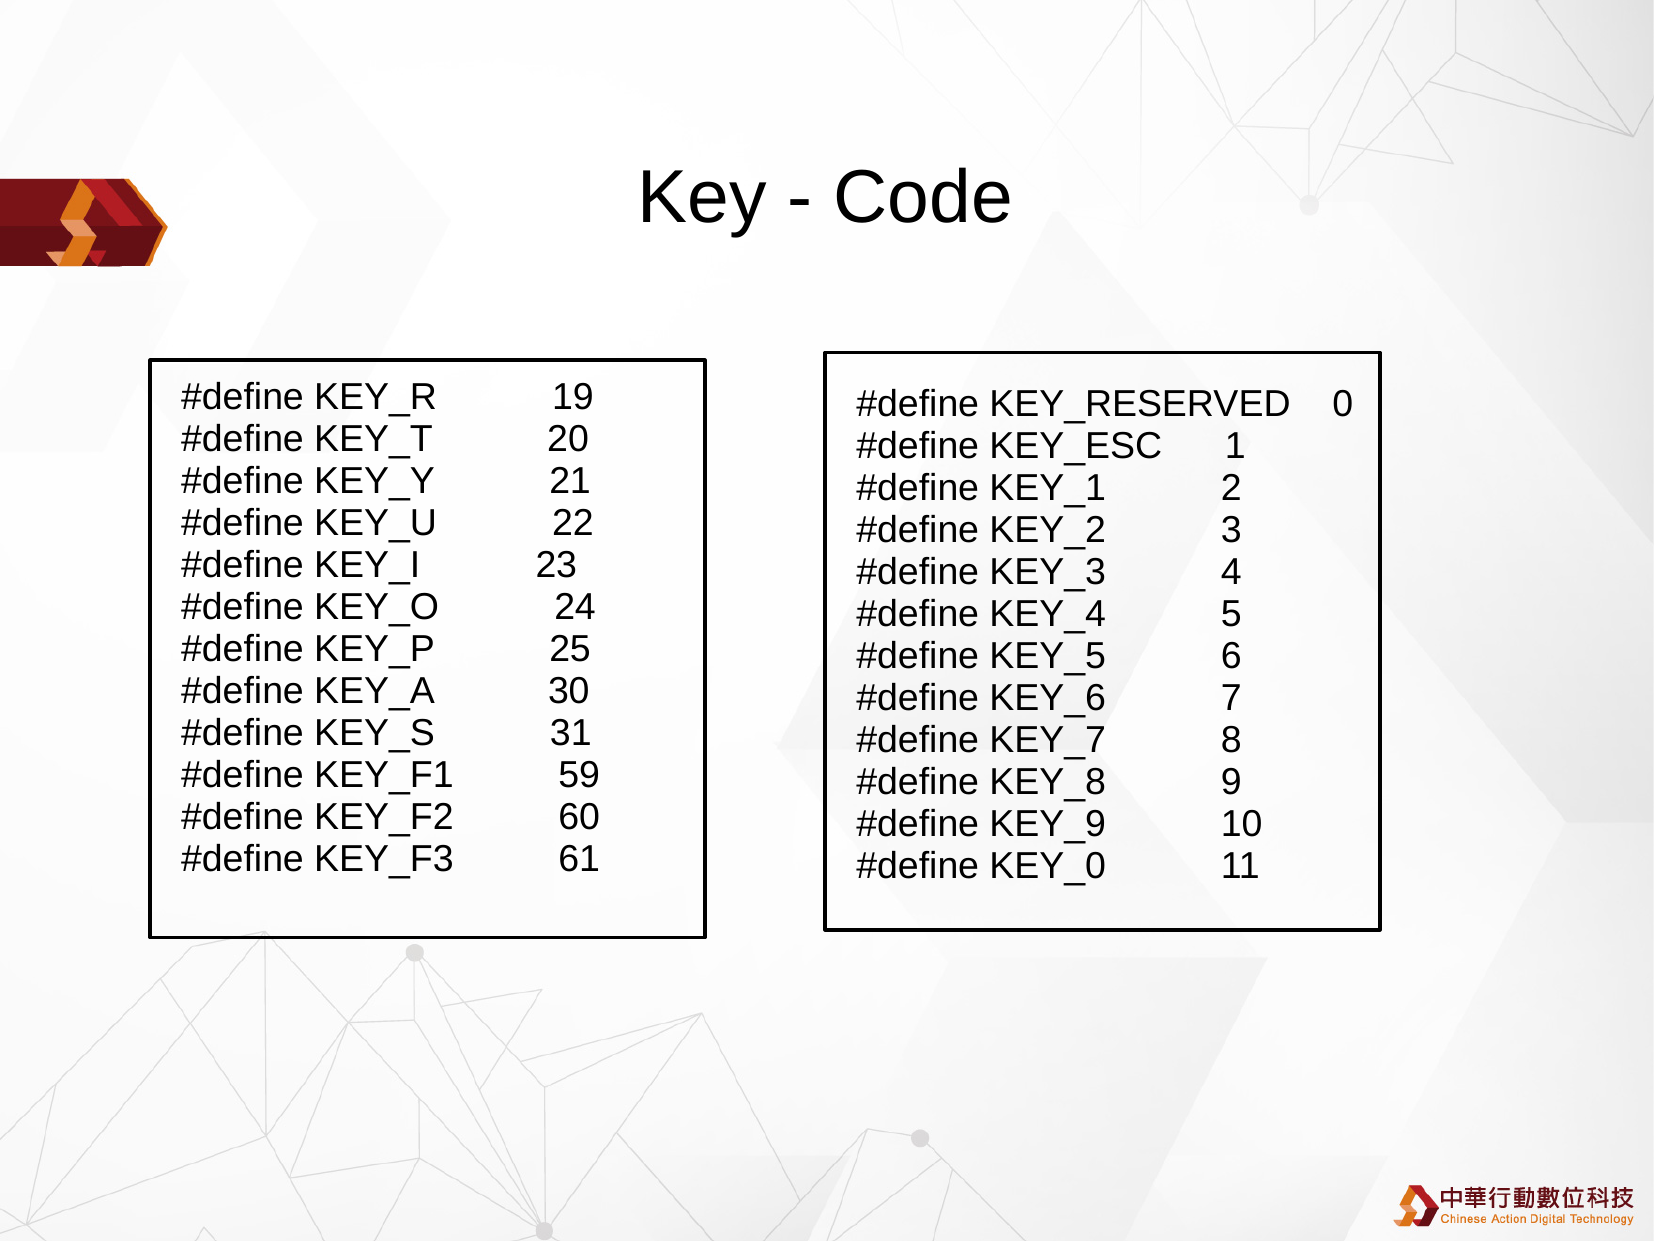

# Key - Code
#define KEY_R 19
#define KEY_T 20
#define KEY_Y 21
#define KEY_U 22
#define KEY_I 23
#define KEY_O 24
#define KEY_P 25
#define KEY_A 30
#define KEY_S 31
#define KEY_F1 59
#define KEY_F2 60
#define KEY_F3 61
#define KEY_RESERVED 0
#define KEY_ESC 1
#define KEY_1 2
#define KEY_2 3
#define KEY_3 4
#define KEY_4 5
#define KEY_5 6
#define KEY_6 7
#define KEY_7 8
#define KEY_8 9
#define KEY_9 10
#define KEY_0 11